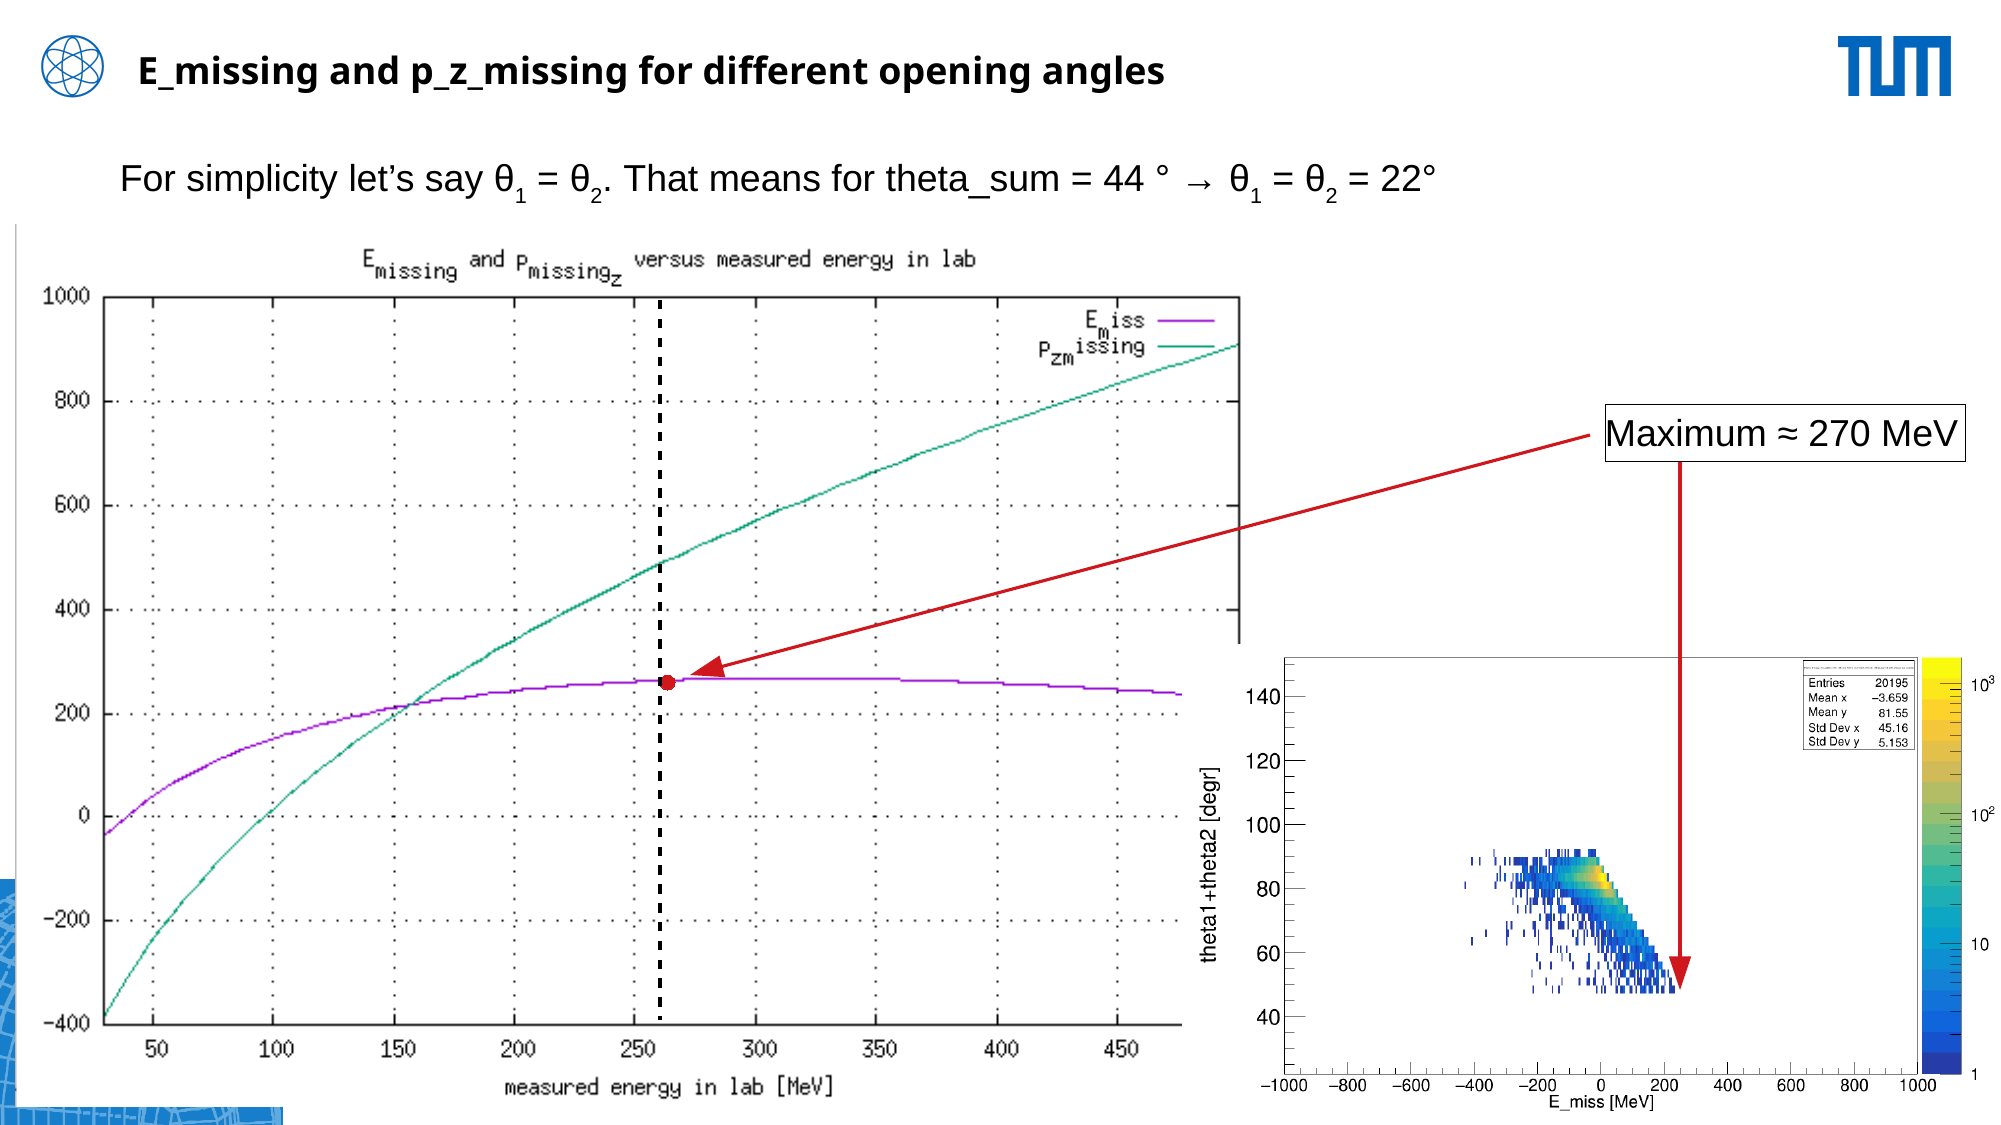

# E_missing and p_z_missing for different opening angles
For simplicity let’s say θ1 = θ2. That means for theta_sum = 44 ° → θ1 = θ2 = 22°
Maximum ≈ 270 MeV